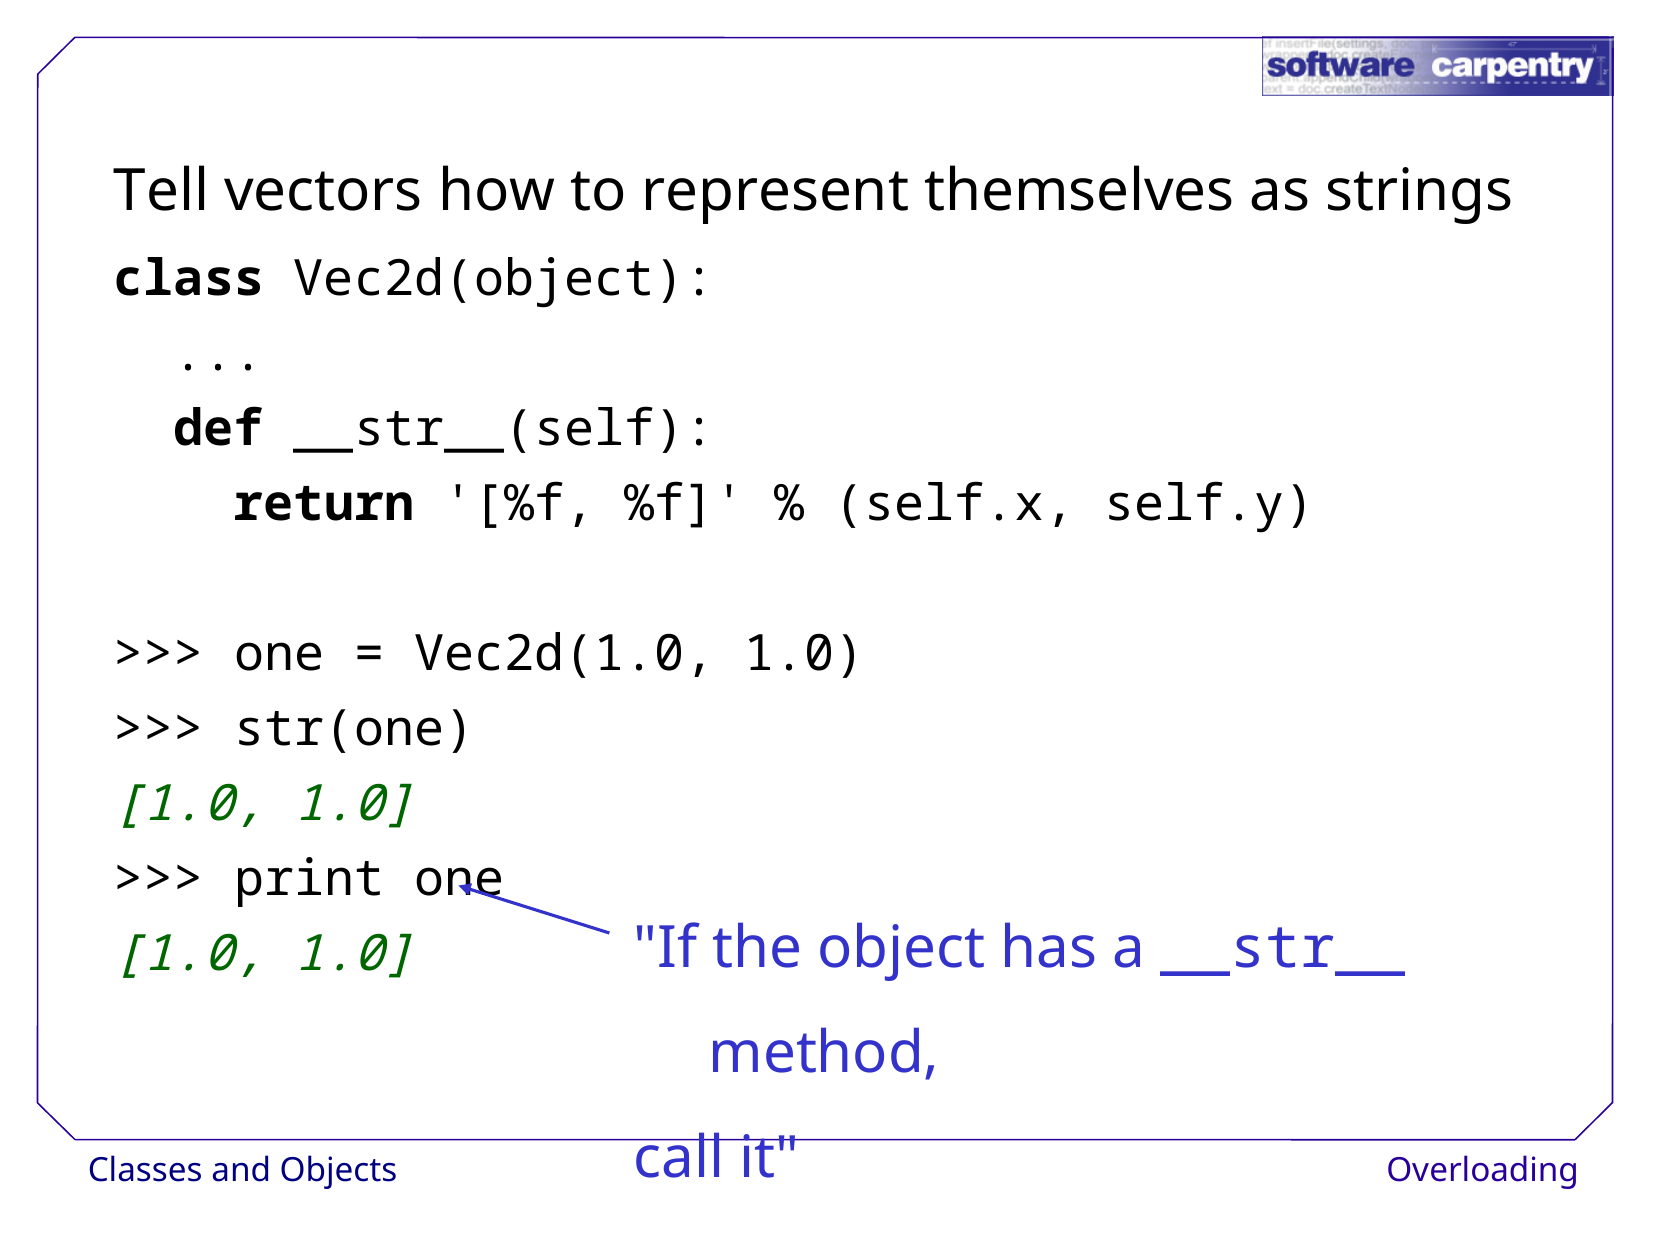

Tell vectors how to represent themselves as strings
class Vec2d(object):
 ...
 def __str__(self):
 return '[%f, %f]' % (self.x, self.y)
>>> one = Vec2d(1.0, 1.0)
>>> str(one)
[1.0, 1.0]
>>> print one
[1.0, 1.0]
"If the object has a __str__ method,
call it"